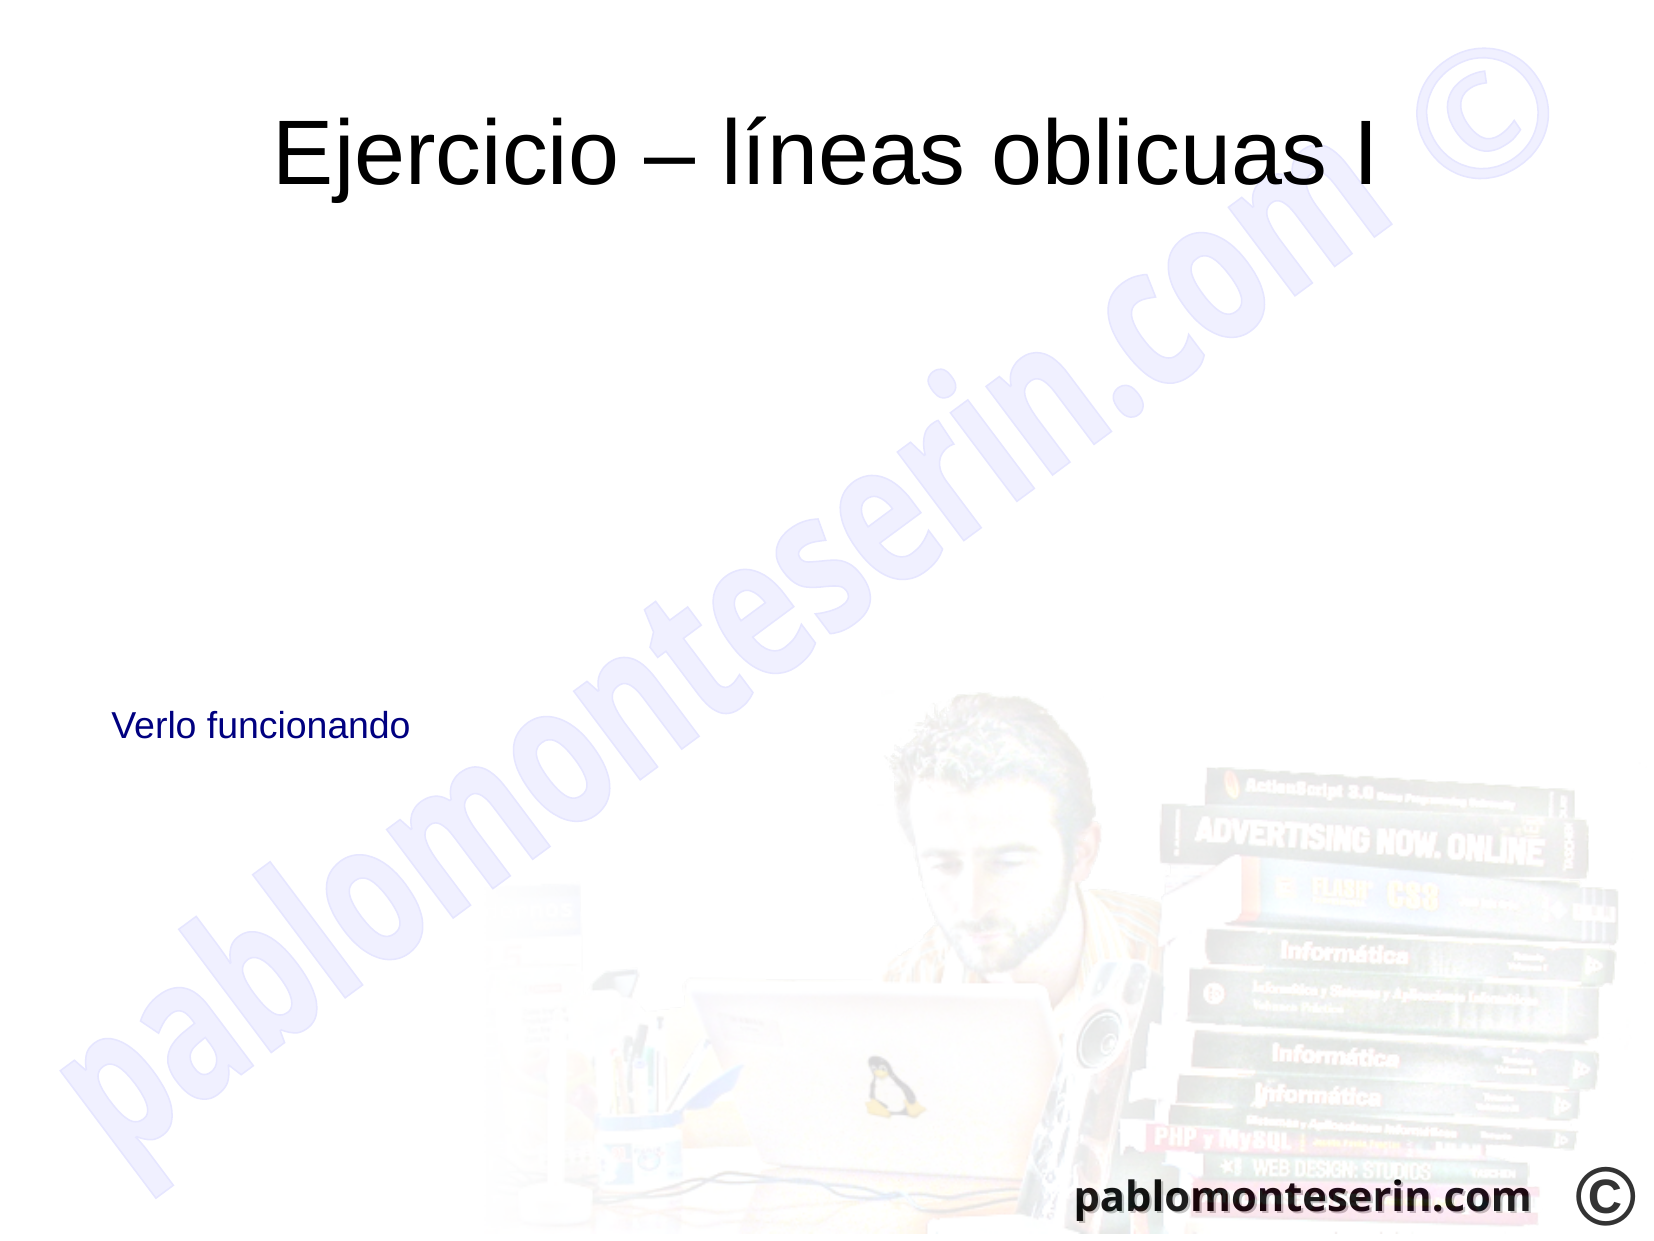

# Ejercicio – líneas oblicuas I
Verlo funcionando